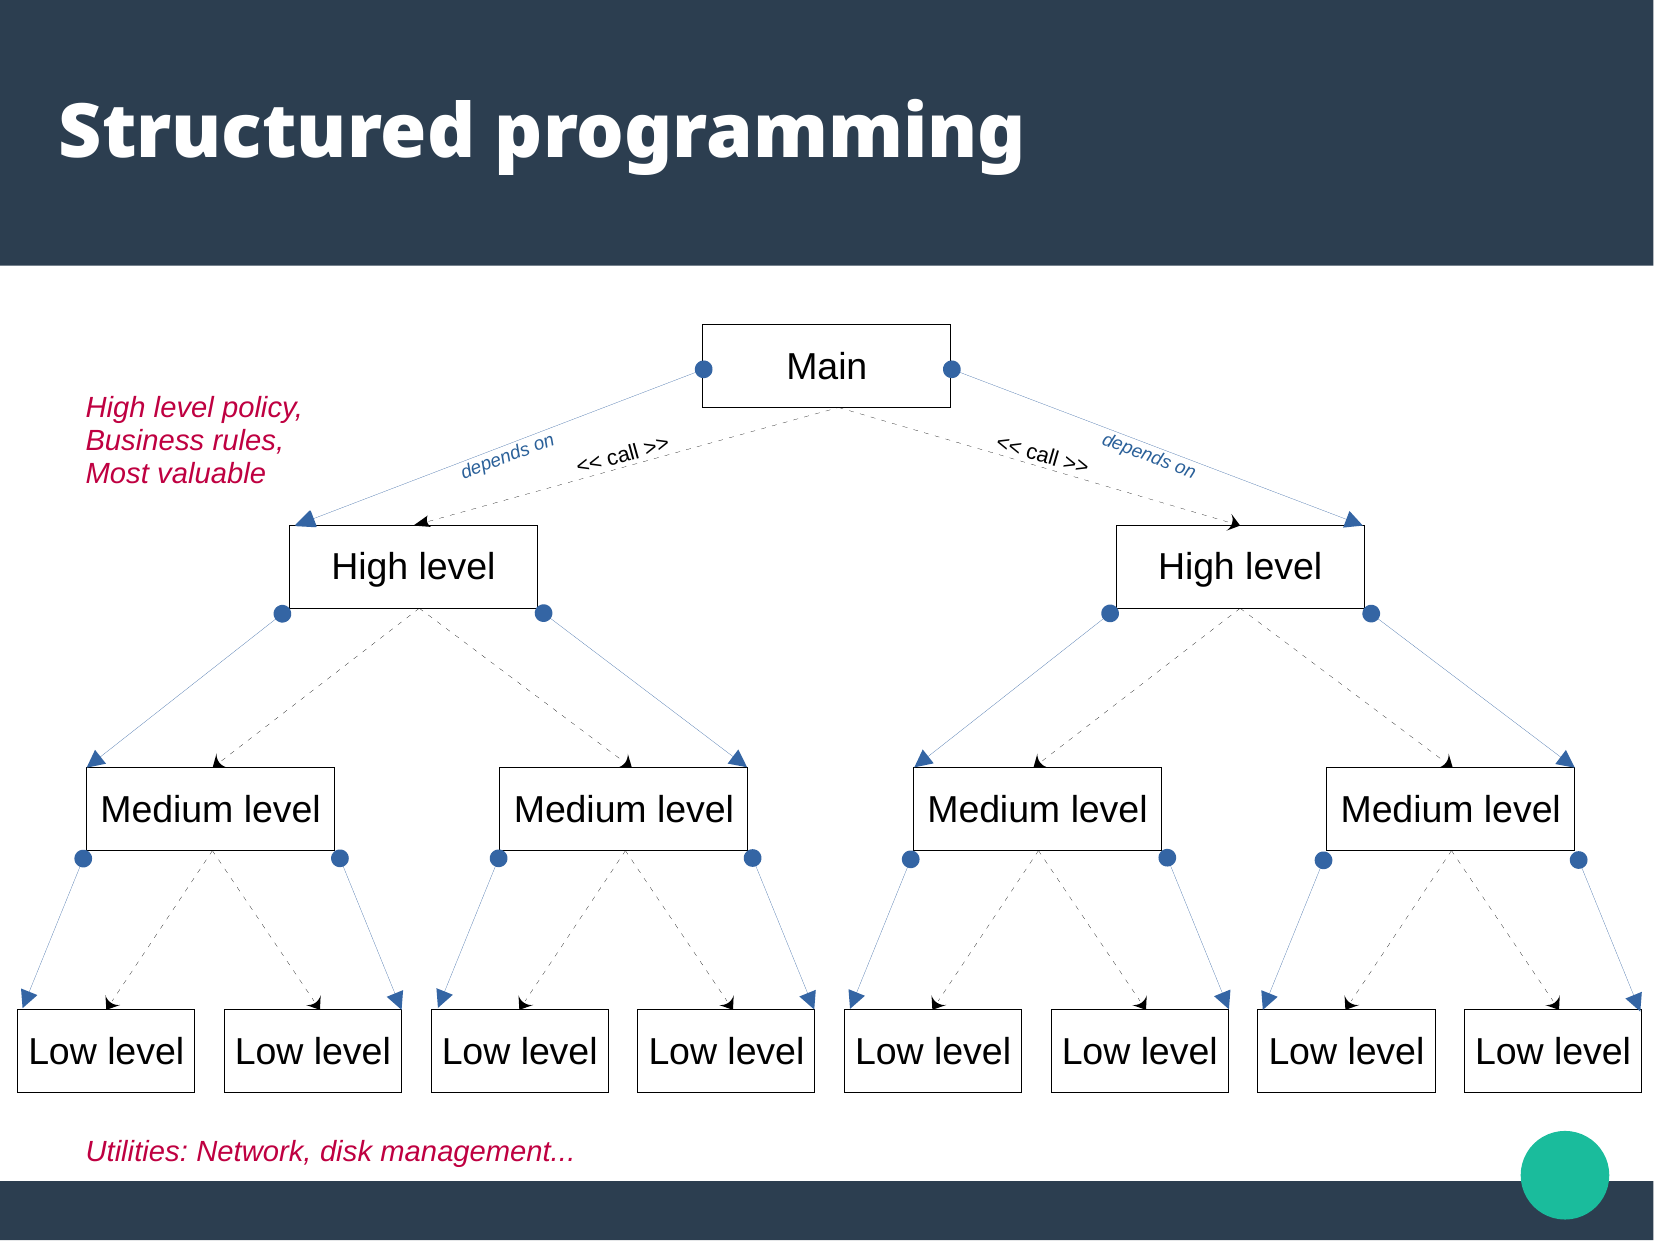

# Structured programming
Main
depends on
depends on
High level policy,
Business rules,
Most valuable
<< call >>
<< call >>
High level
High level
Medium level
Medium level
Medium level
Medium level
Low level
Low level
Low level
Low level
Low level
Low level
Low level
Low level
Utilities: Network, disk management...